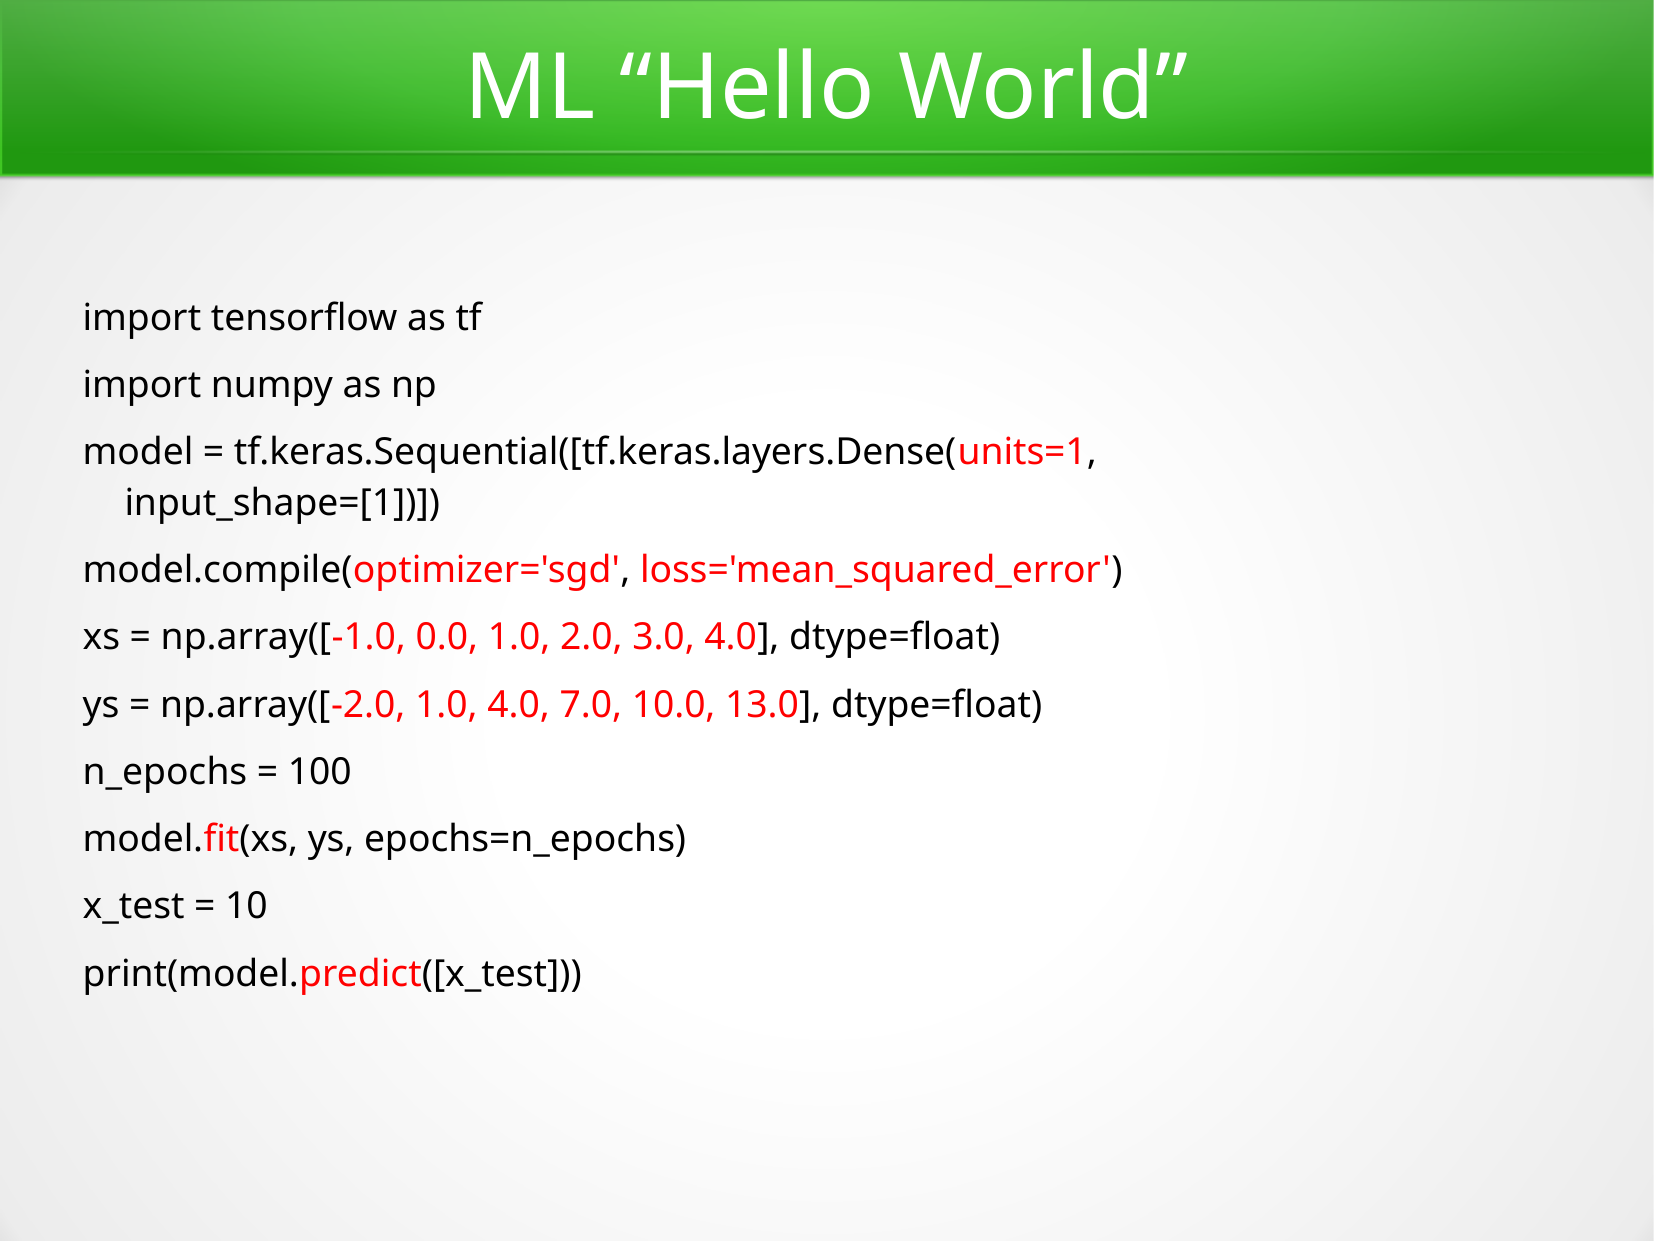

# ML “Hello World”
import tensorflow as tf
import numpy as np
model = tf.keras.Sequential([tf.keras.layers.Dense(units=1,
	input_shape=[1])])
model.compile(optimizer='sgd', loss='mean_squared_error')
xs = np.array([-1.0, 0.0, 1.0, 2.0, 3.0, 4.0], dtype=float)
ys = np.array([-2.0, 1.0, 4.0, 7.0, 10.0, 13.0], dtype=float)
n_epochs = 100
model.fit(xs, ys, epochs=n_epochs)
x_test = 10
print(model.predict([x_test]))